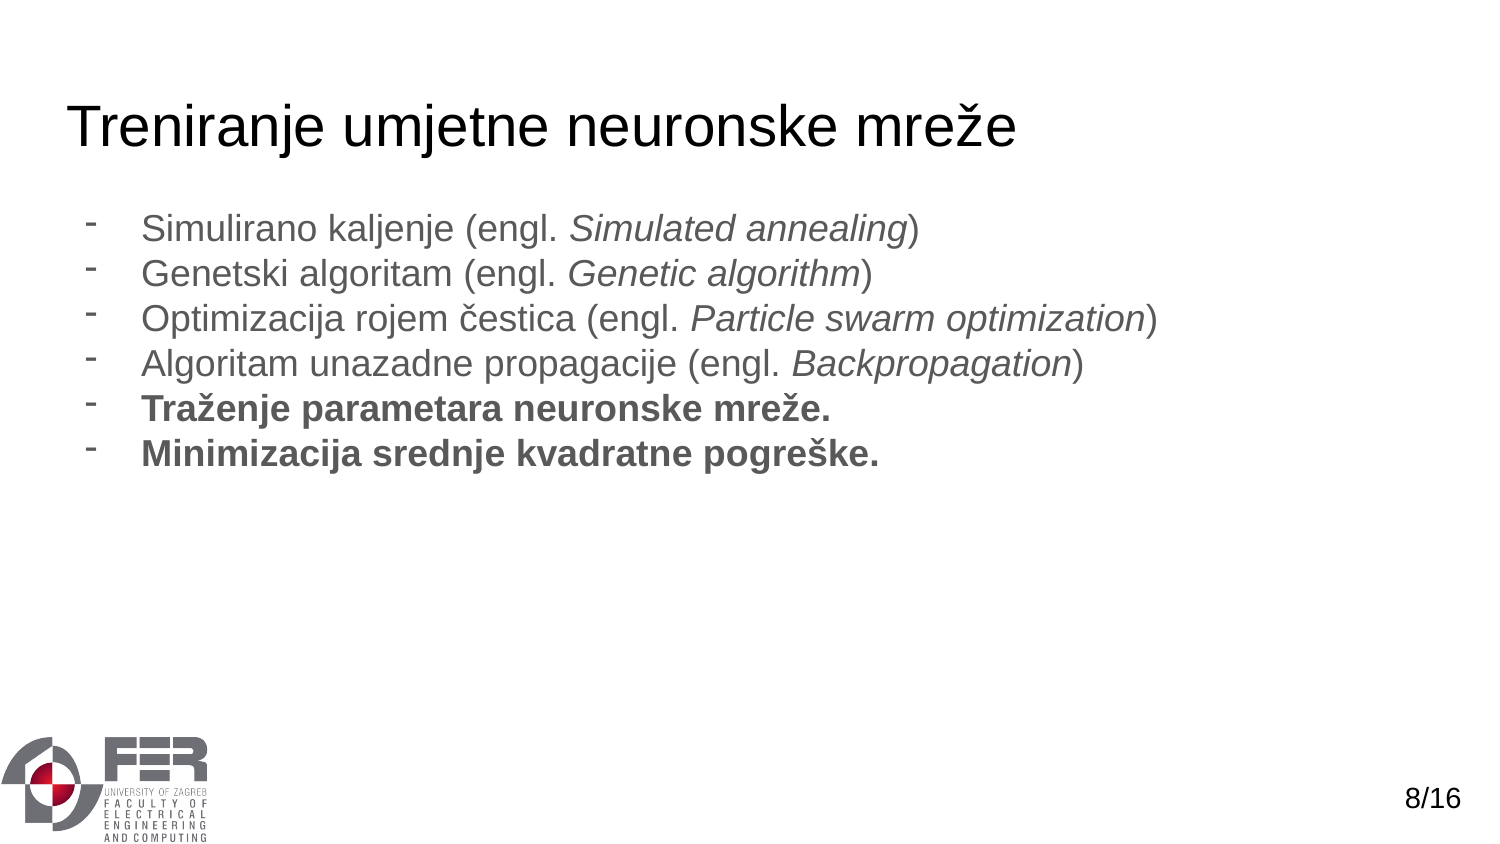

# Treniranje umjetne neuronske mreže
Simulirano kaljenje (engl. Simulated annealing)
Genetski algoritam (engl. Genetic algorithm)
Optimizacija rojem čestica (engl. Particle swarm optimization)
Algoritam unazadne propagacije (engl. Backpropagation)
Traženje parametara neuronske mreže.
Minimizacija srednje kvadratne pogreške.